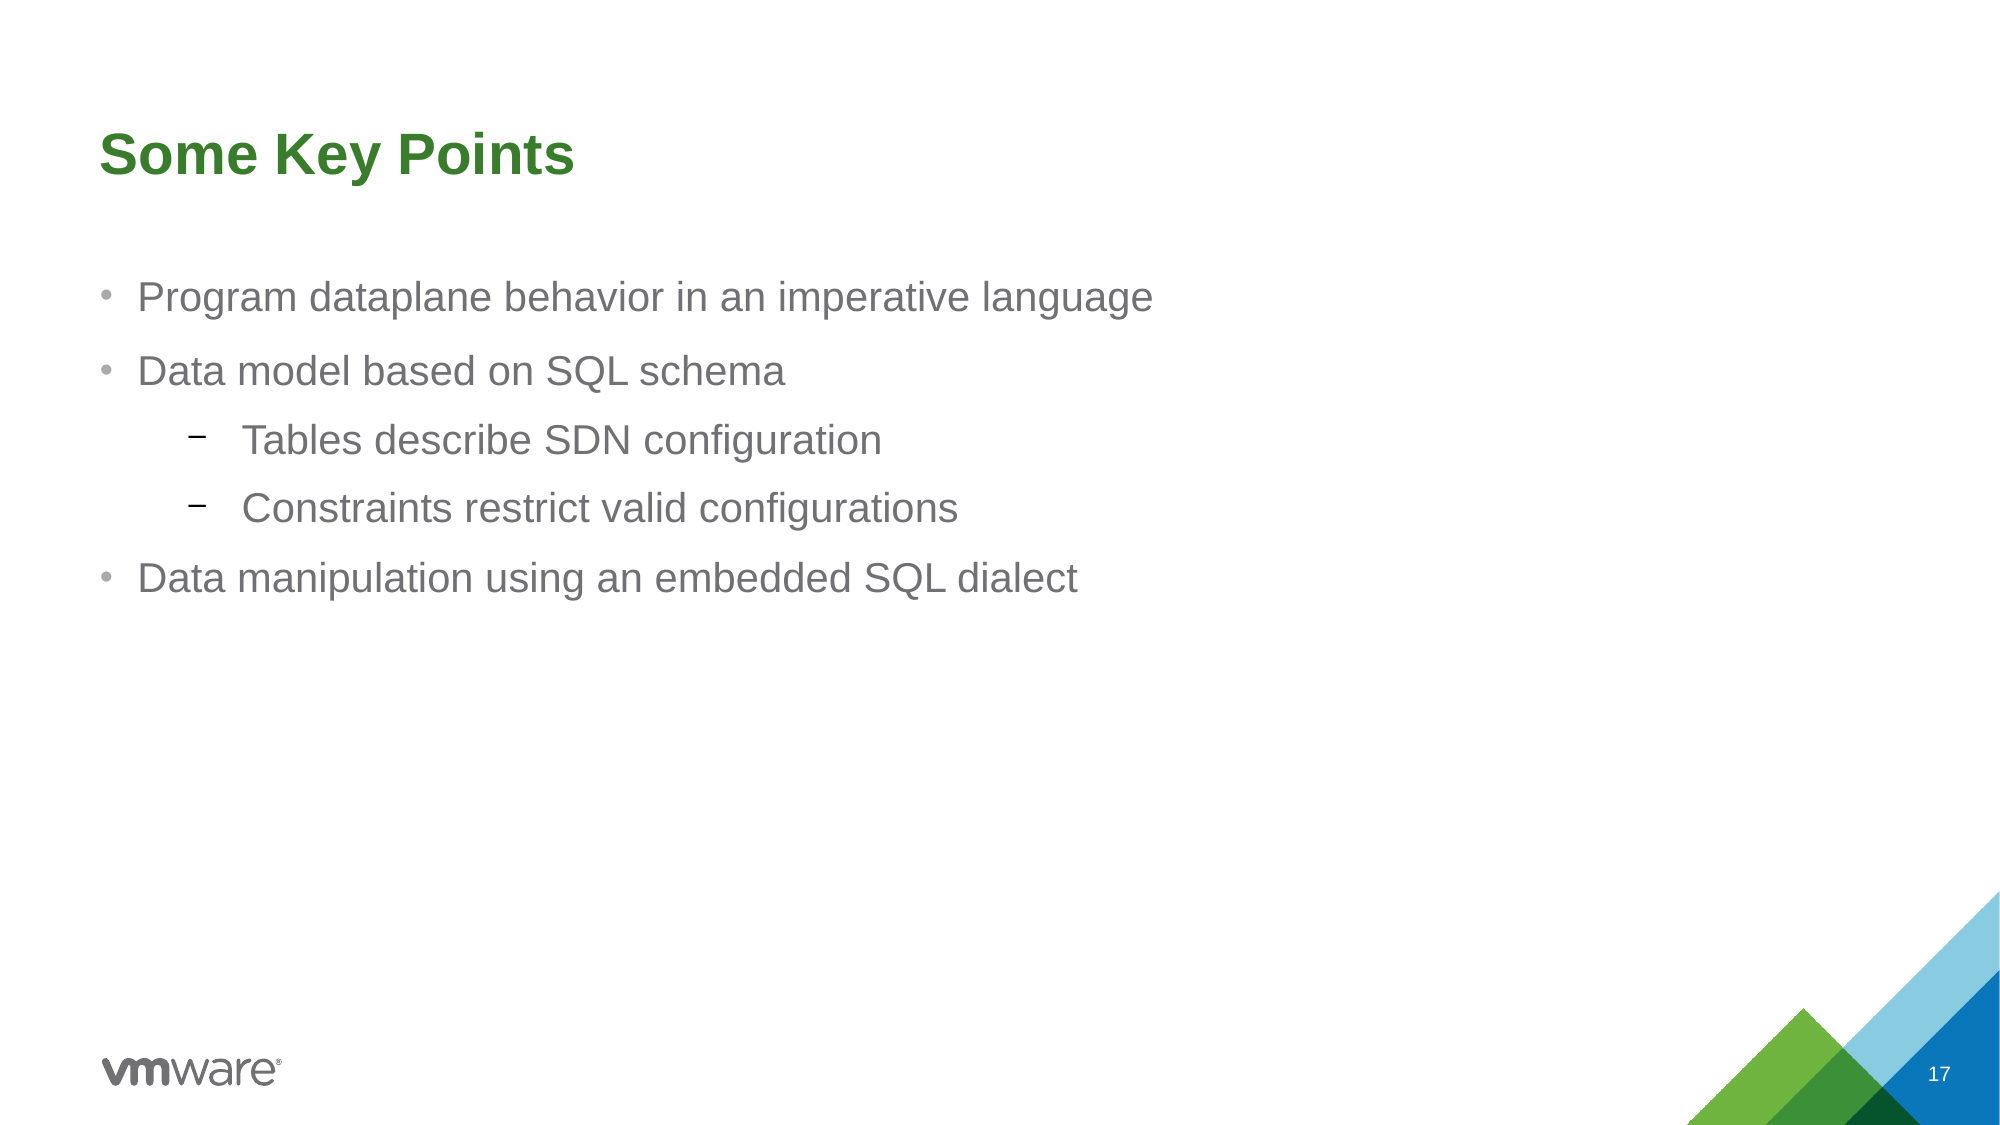

Some Key Points
# Program dataplane behavior in an imperative language
Data model based on SQL schema
Tables describe SDN configuration
Constraints restrict valid configurations
Data manipulation using an embedded SQL dialect